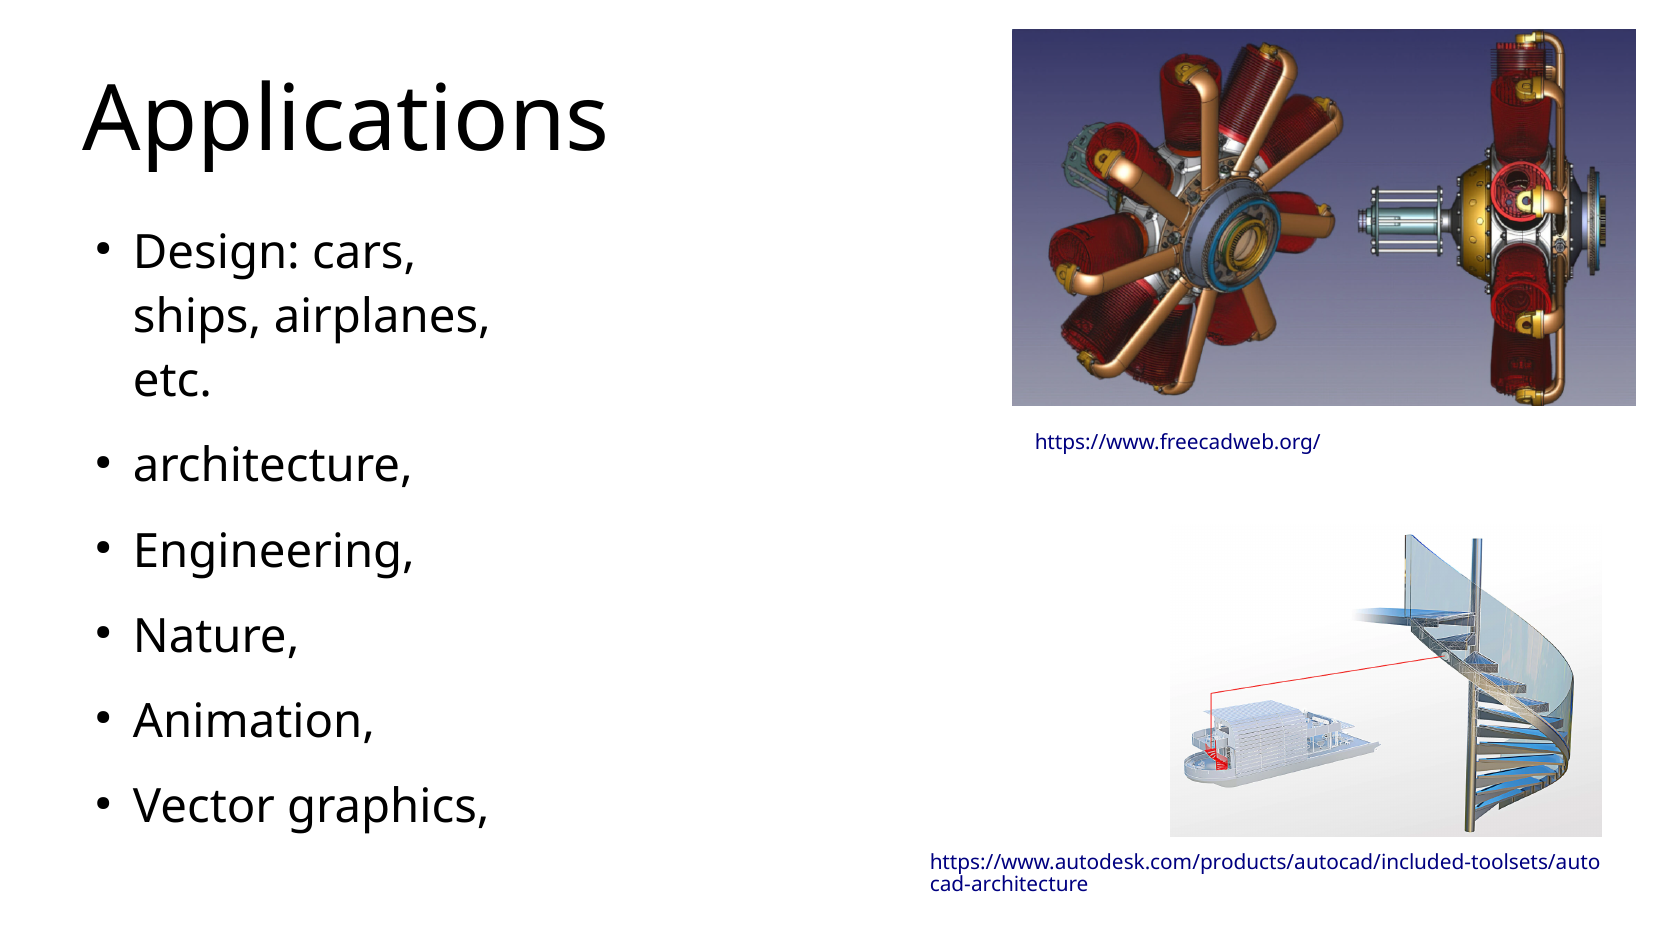

# Applications
Design: cars, ships, airplanes, etc.
architecture,
Engineering,
Nature,
Animation,
Vector graphics,
https://www.freecadweb.org/
https://www.autodesk.com/products/autocad/included-toolsets/autocad-architecture